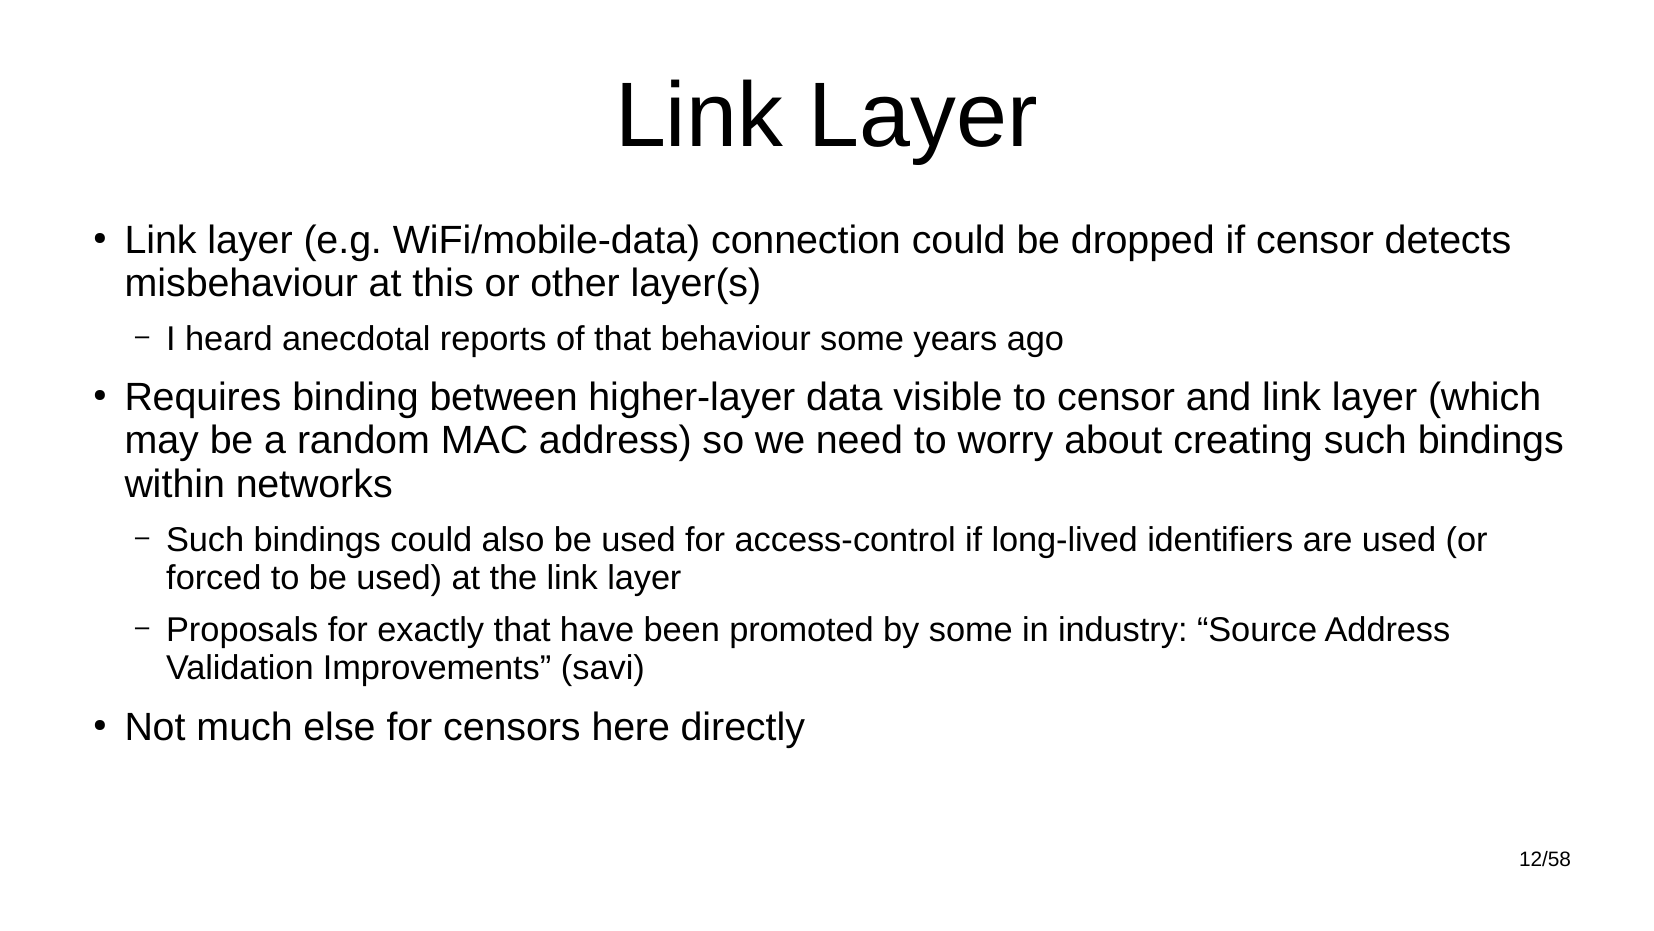

# Link Layer
Link layer (e.g. WiFi/mobile-data) connection could be dropped if censor detects misbehaviour at this or other layer(s)
I heard anecdotal reports of that behaviour some years ago
Requires binding between higher-layer data visible to censor and link layer (which may be a random MAC address) so we need to worry about creating such bindings within networks
Such bindings could also be used for access-control if long-lived identifiers are used (or forced to be used) at the link layer
Proposals for exactly that have been promoted by some in industry: “Source Address Validation Improvements” (savi)
Not much else for censors here directly
12